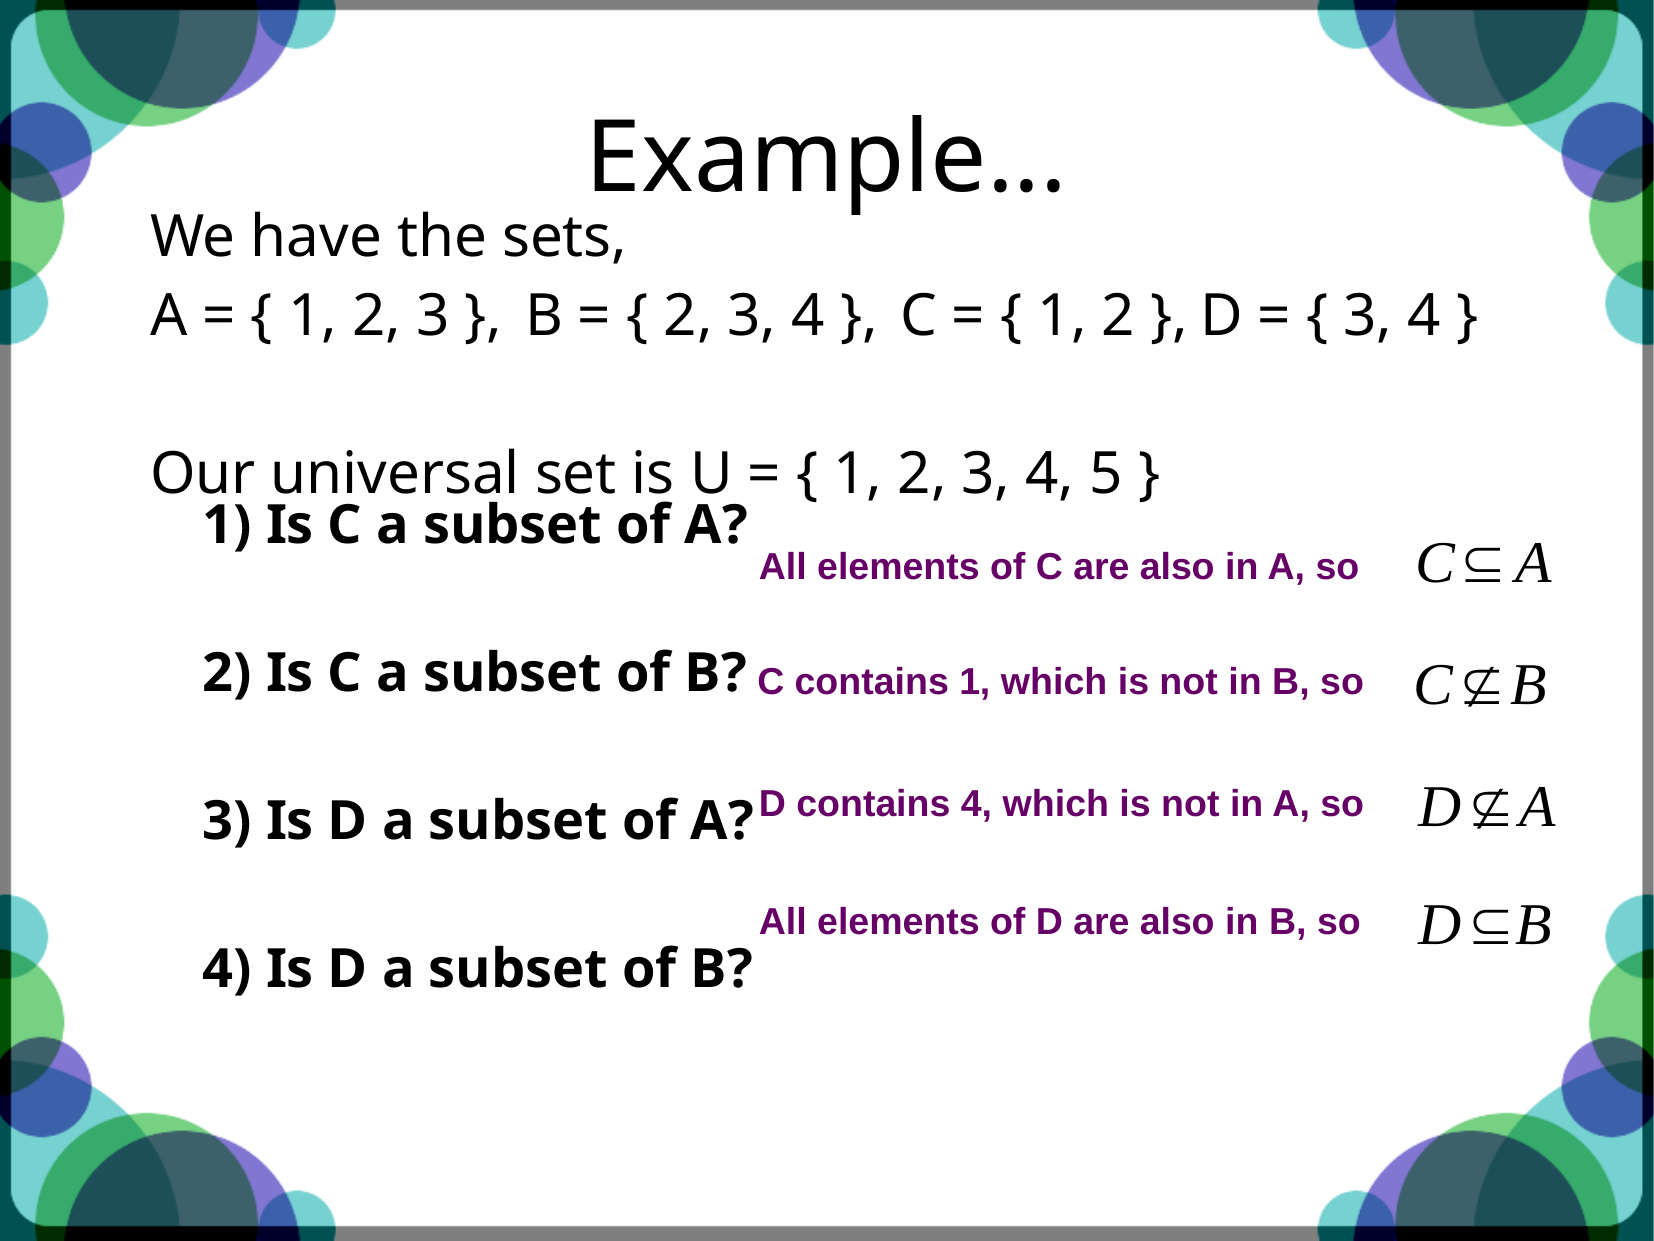

# Example...
We have the sets,
A = { 1, 2, 3 }, 	B = { 2, 3, 4 },	C = { 1, 2 },	D = { 3, 4 }
Our universal set is U = { 1, 2, 3, 4, 5 }
 Is C a subset of A?
 Is C a subset of B?
 Is D a subset of A?
 Is D a subset of B?
All elements of C are also in A, so
C contains 1, which is not in B, so
D contains 4, which is not in A, so
All elements of D are also in B, so